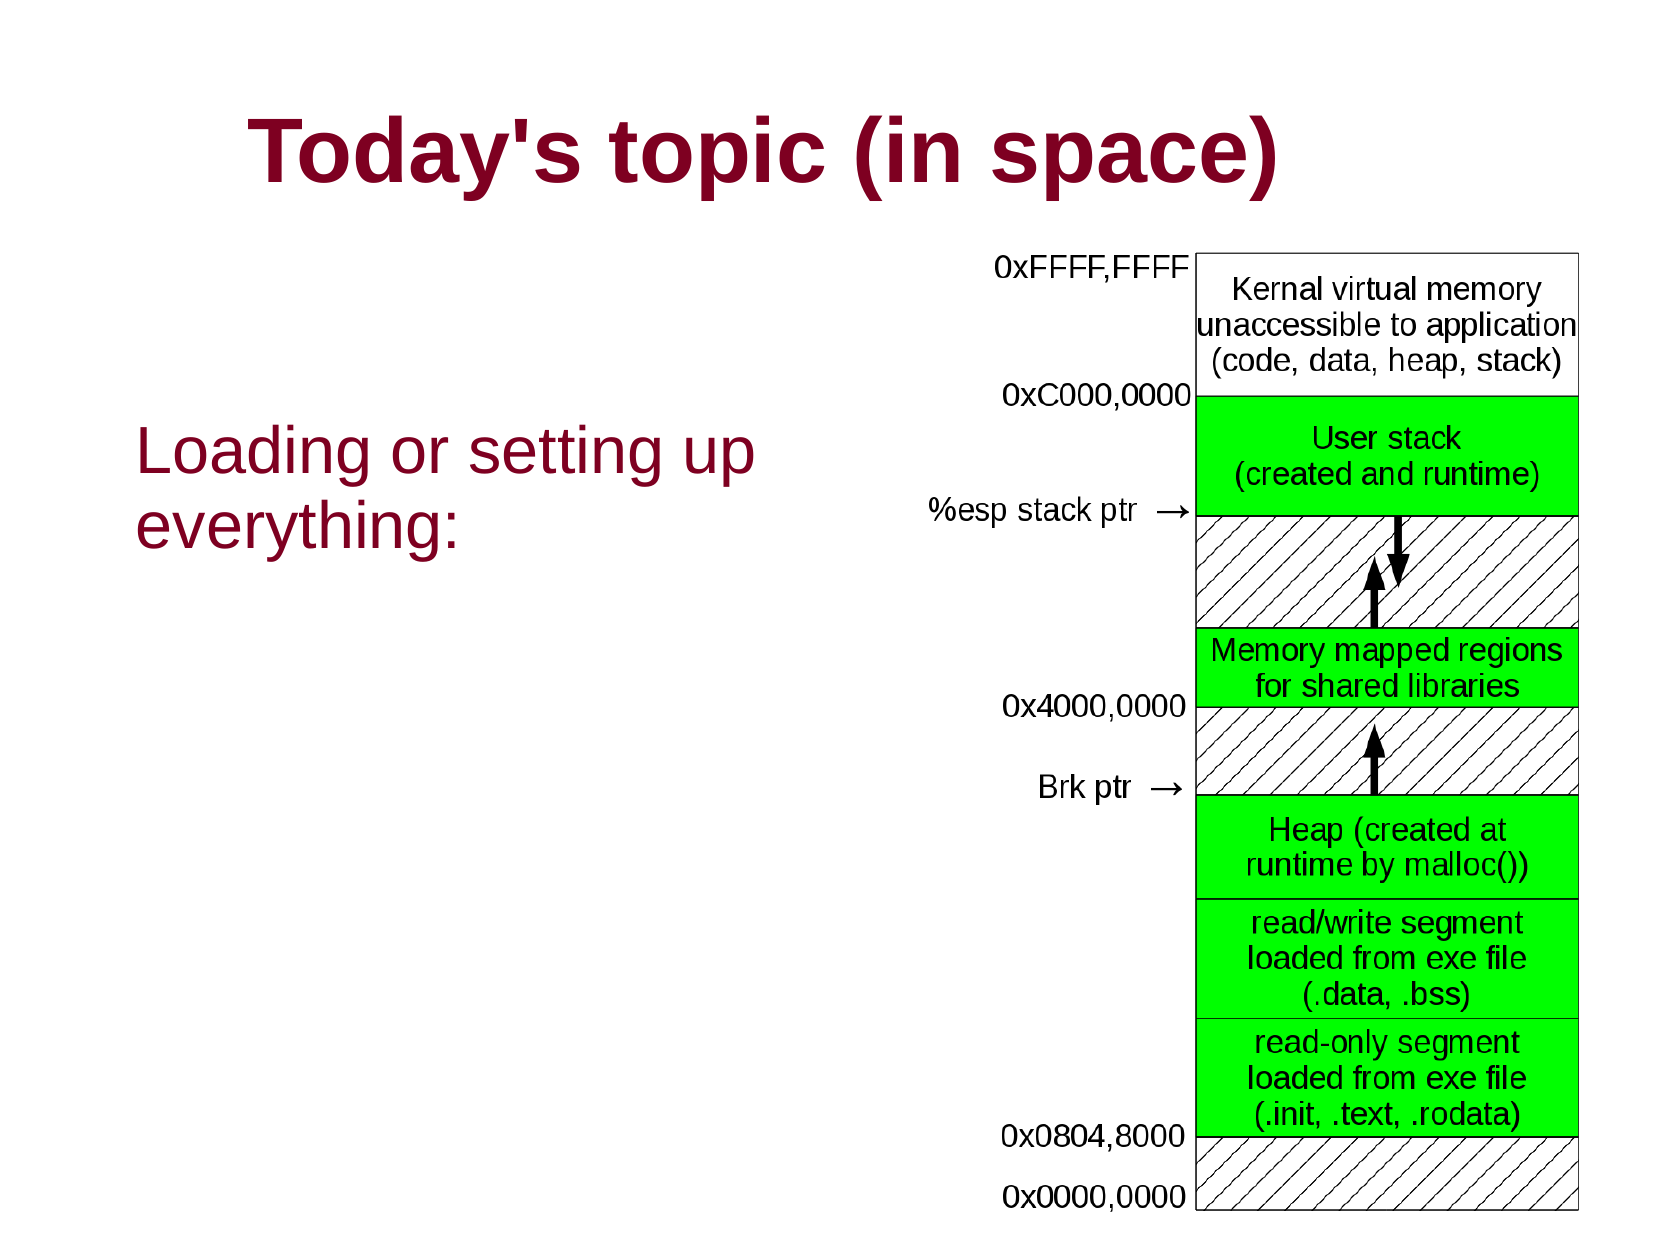

# Today's topic (in space)
Loading or setting up everything: